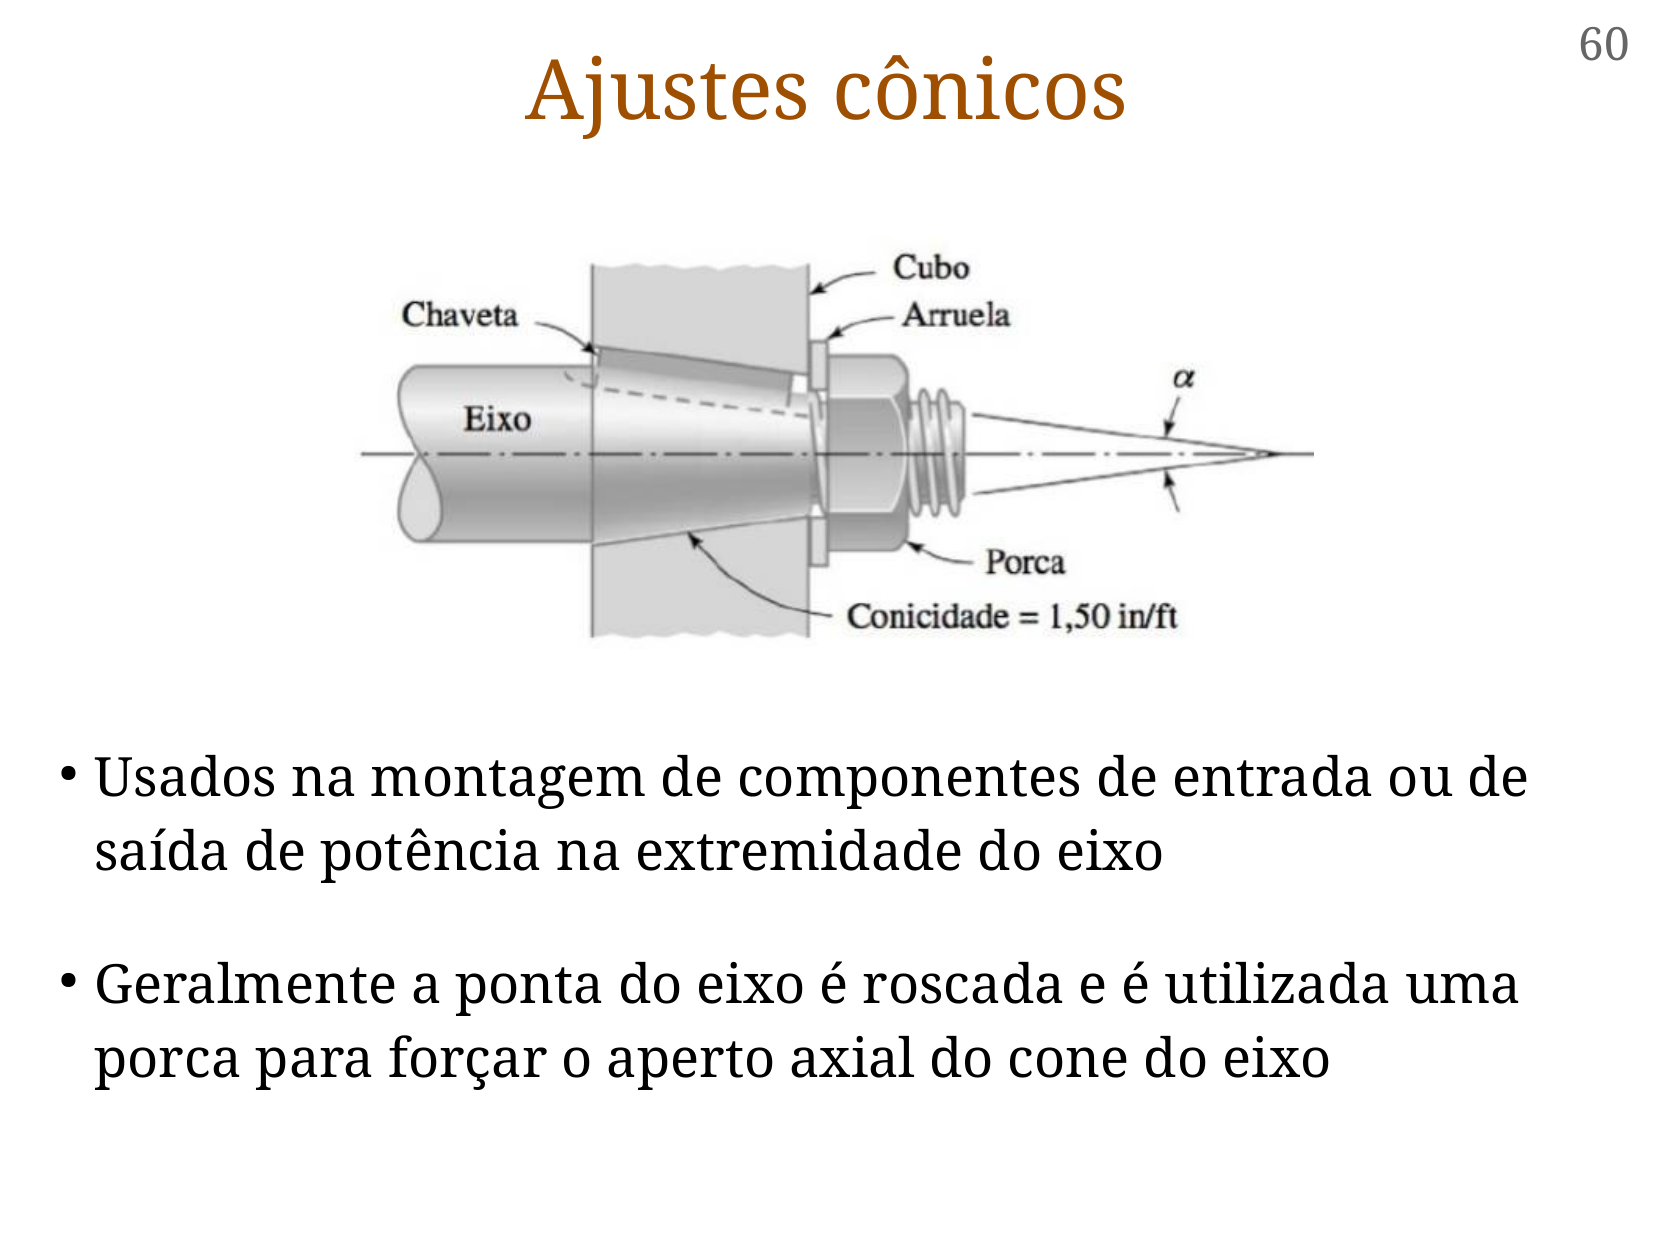

60
# Ajustes cônicos
Usados na montagem de componentes de entrada ou de saída de potência na extremidade do eixo
Geralmente a ponta do eixo é roscada e é utilizada uma porca para forçar o aperto axial do cone do eixo